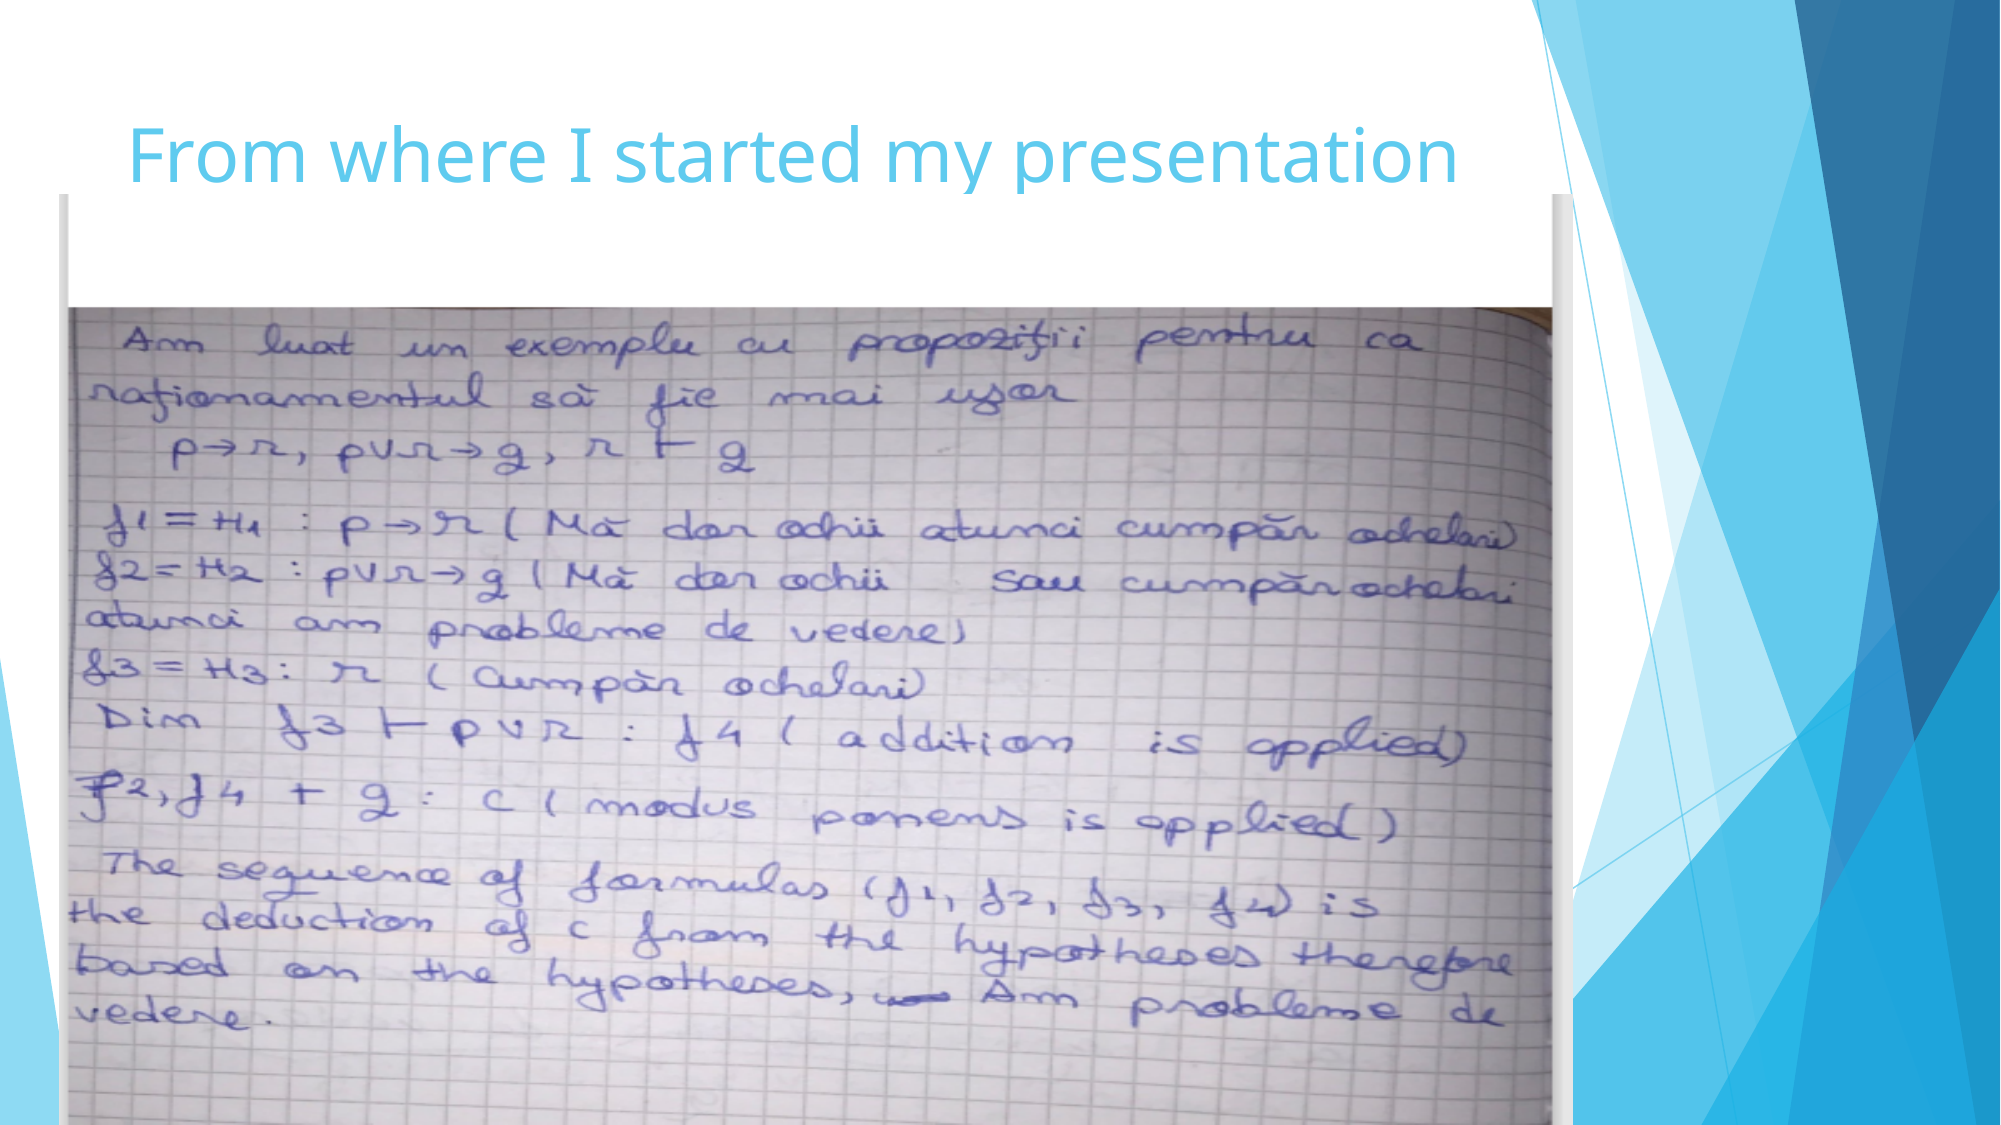

# From where I started my presentation